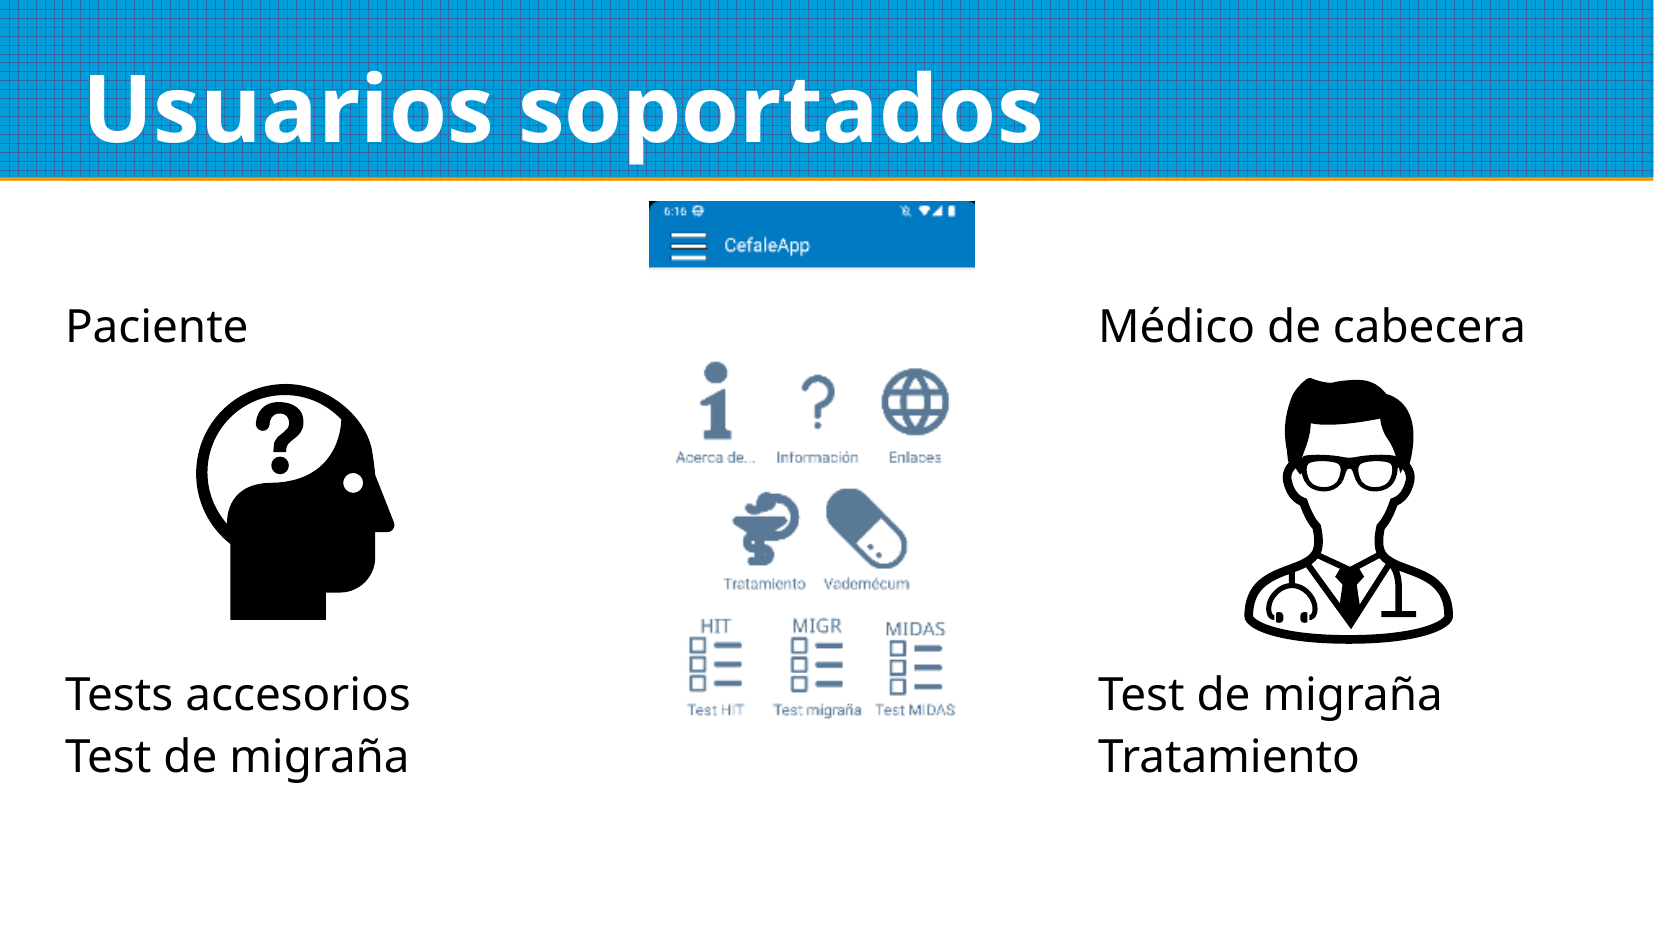

# Usuarios soportados
Paciente
Médico de cabecera
Tests accesorios
Test de migraña
Test de migraña
Tratamiento